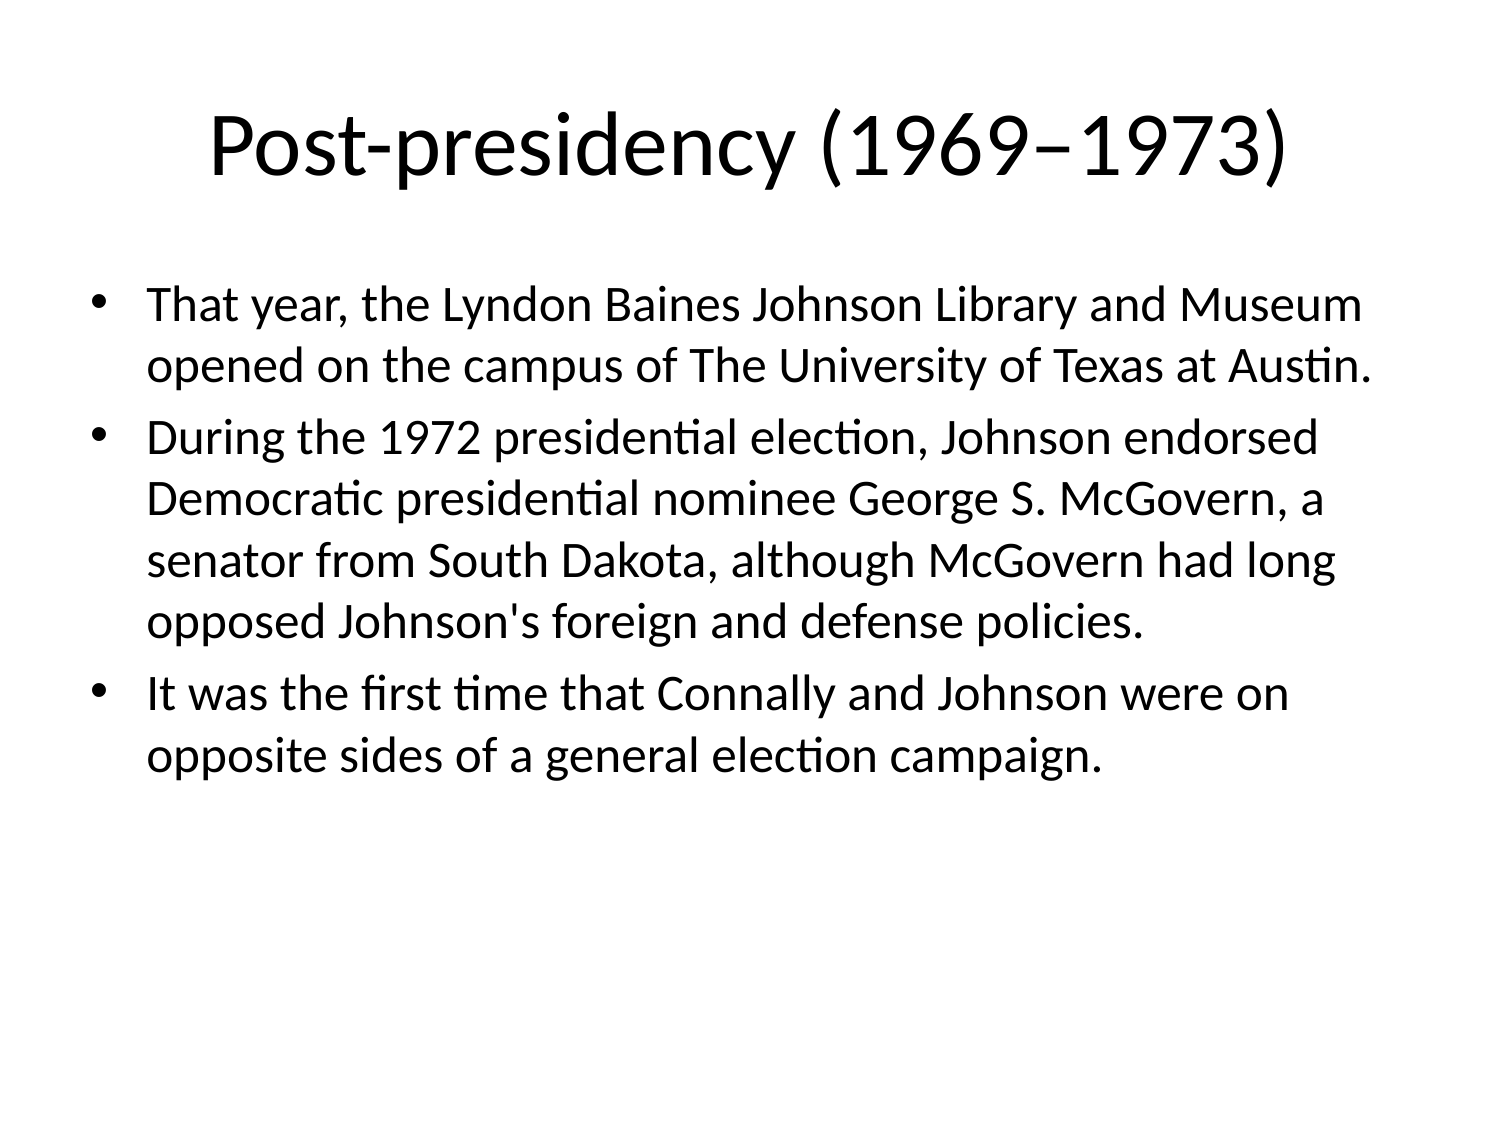

# Post-presidency (1969–1973)
That year, the Lyndon Baines Johnson Library and Museum opened on the campus of The University of Texas at Austin.
During the 1972 presidential election, Johnson endorsed Democratic presidential nominee George S. McGovern, a senator from South Dakota, although McGovern had long opposed Johnson's foreign and defense policies.
It was the first time that Connally and Johnson were on opposite sides of a general election campaign.